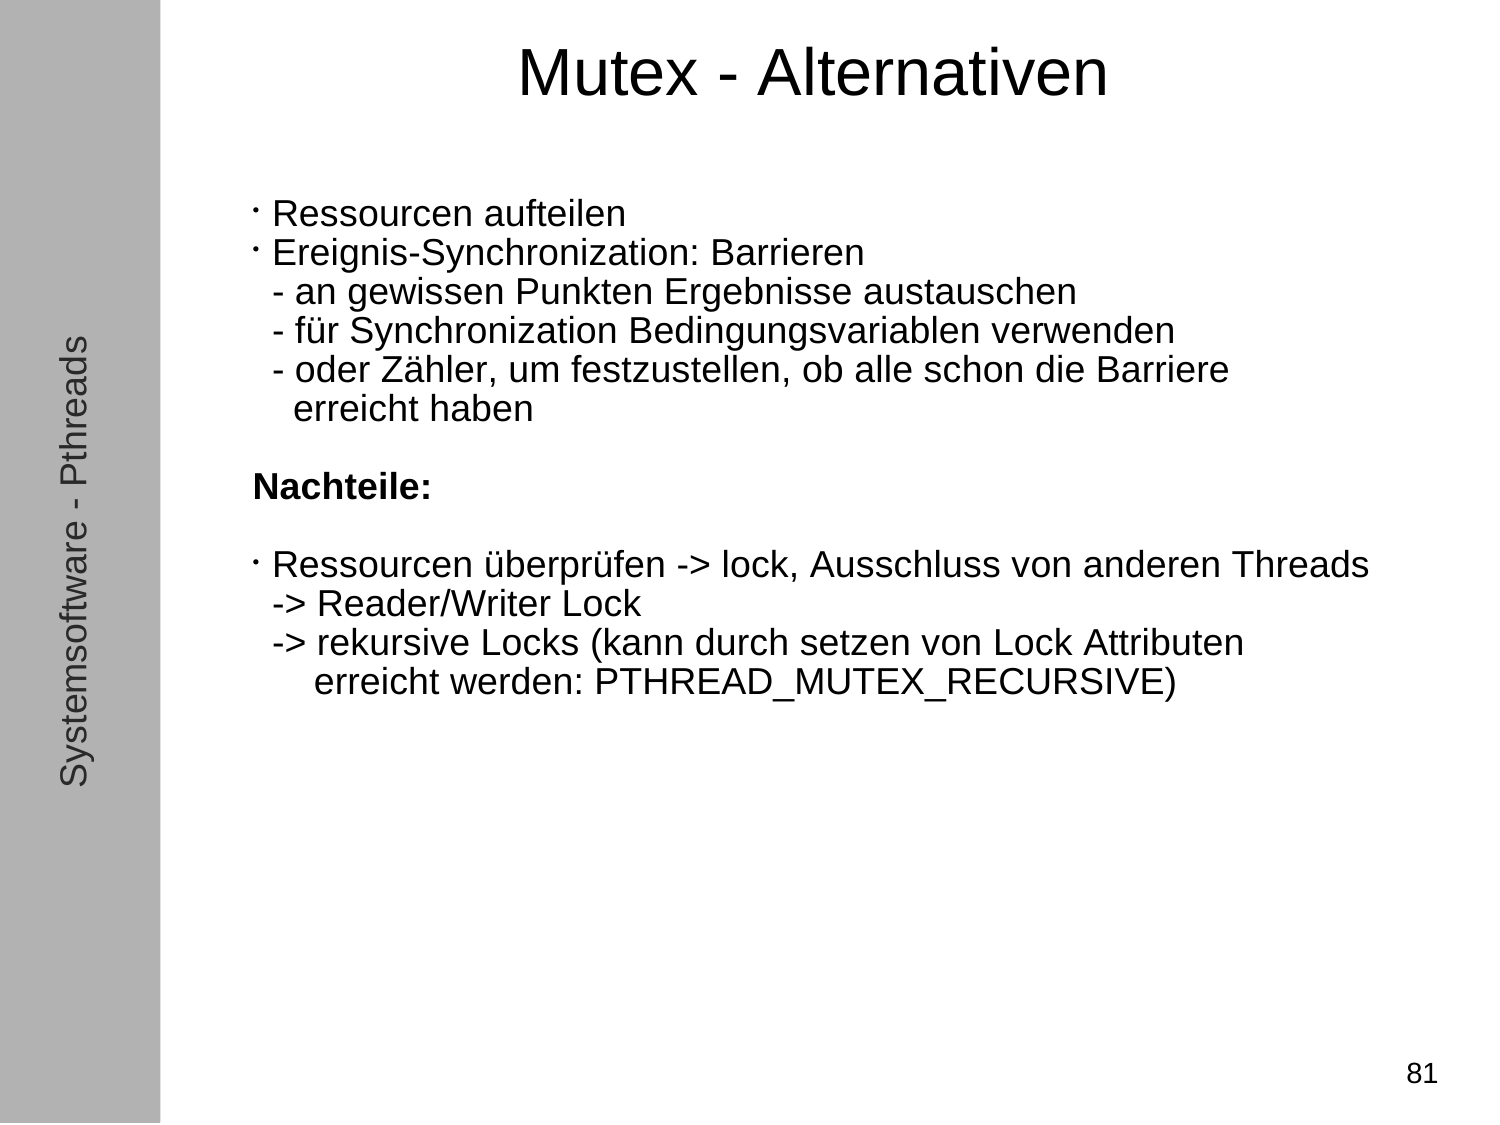

Mutex - Alternativen
Ressourcen aufteilen
Ereignis-Synchronization: Barrieren
- an gewissen Punkten Ergebnisse austauschen
- für Synchronization Bedingungsvariablen verwenden
- oder Zähler, um festzustellen, ob alle schon die Barriere
 erreicht haben
Nachteile:
Ressourcen überprüfen -> lock, Ausschluss von anderen Threads
-> Reader/Writer Lock
-> rekursive Locks (kann durch setzen von Lock Attributen
 erreicht werden: PTHREAD_MUTEX_RECURSIVE)
Systemsoftware - Pthreads